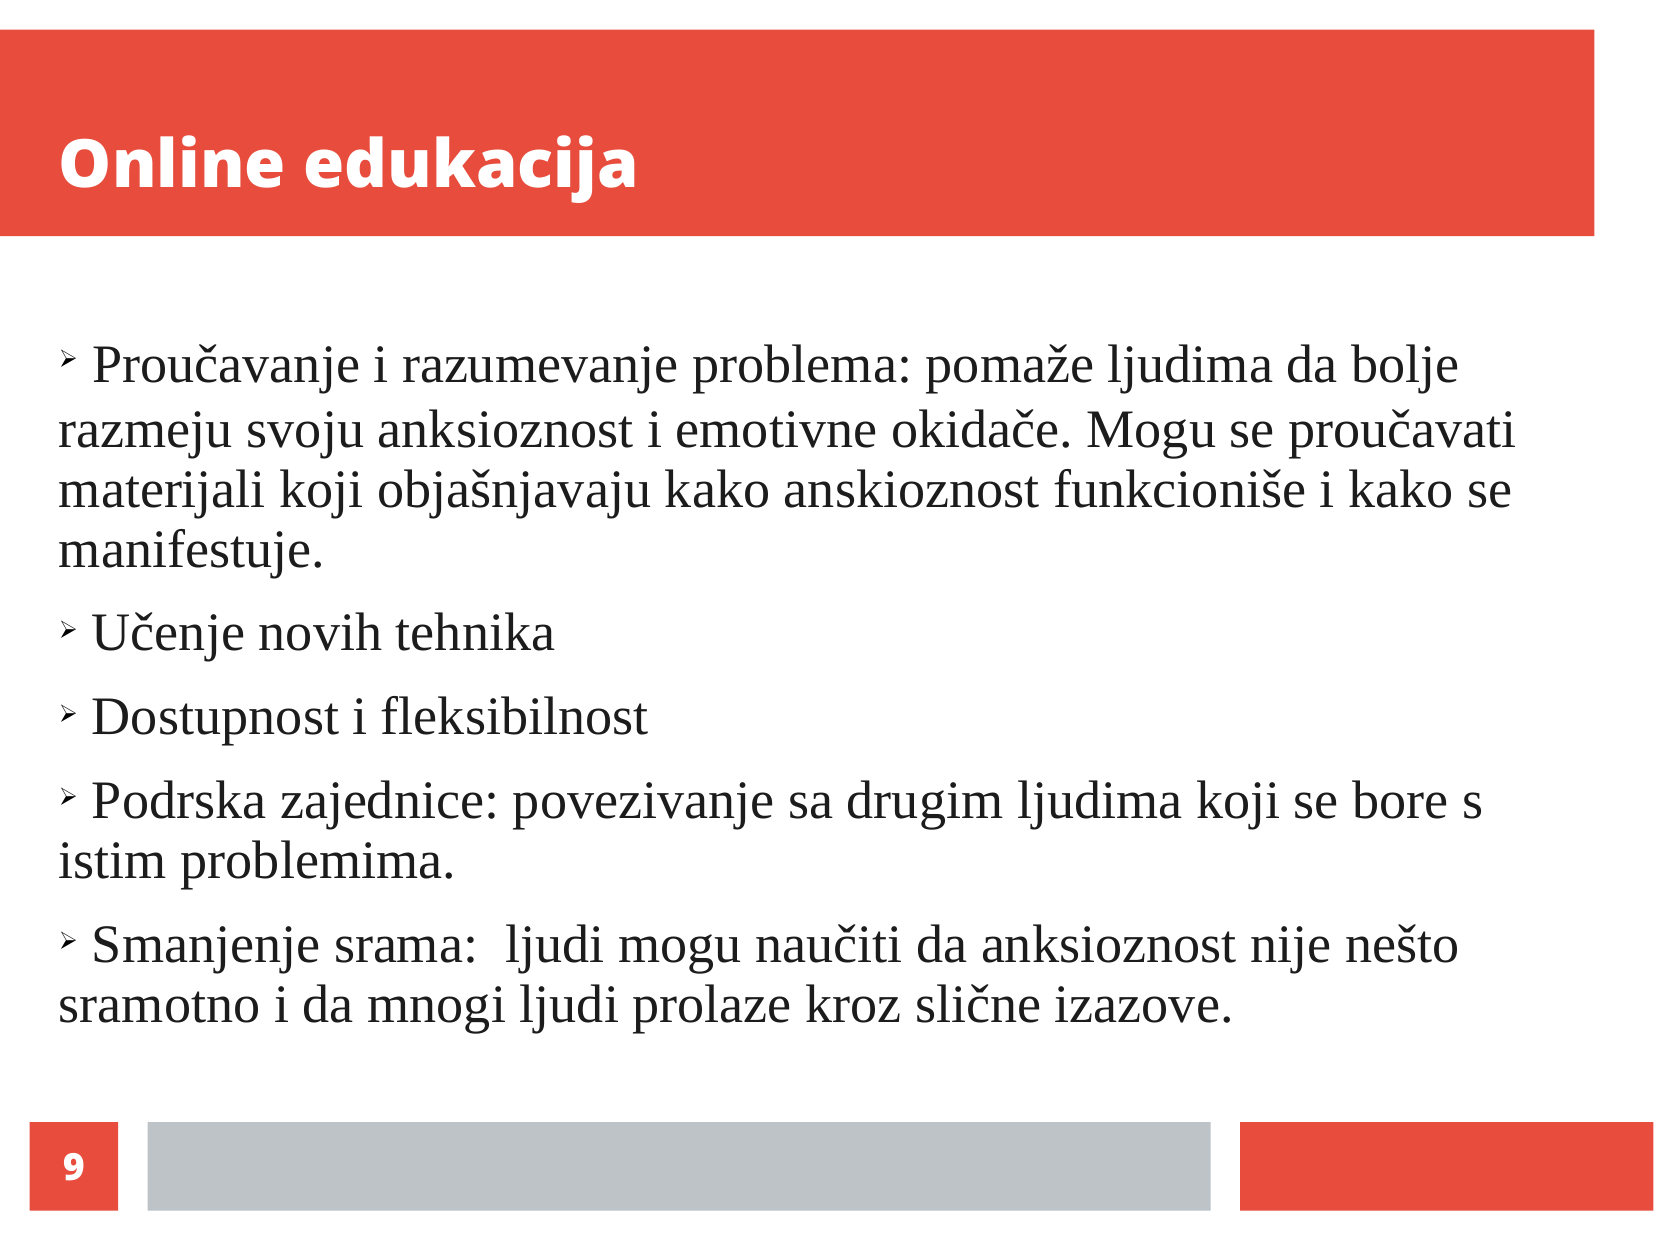

# Online edukacija
 Proučavanje i razumevanje problema: pomaže ljudima da bolje razmeju svoju anksioznost i emotivne okidače. Mogu se proučavati materijali koji objašnjavaju kako anskioznost funkcioniše i kako se manifestuje.
 Učenje novih tehnika
 Dostupnost i fleksibilnost
 Podrska zajednice: povezivanje sa drugim ljudima koji se bore s istim problemima.
 Smanjenje srama: ljudi mogu naučiti da anksioznost nije nešto sramotno i da mnogi ljudi prolaze kroz slične izazove.
9